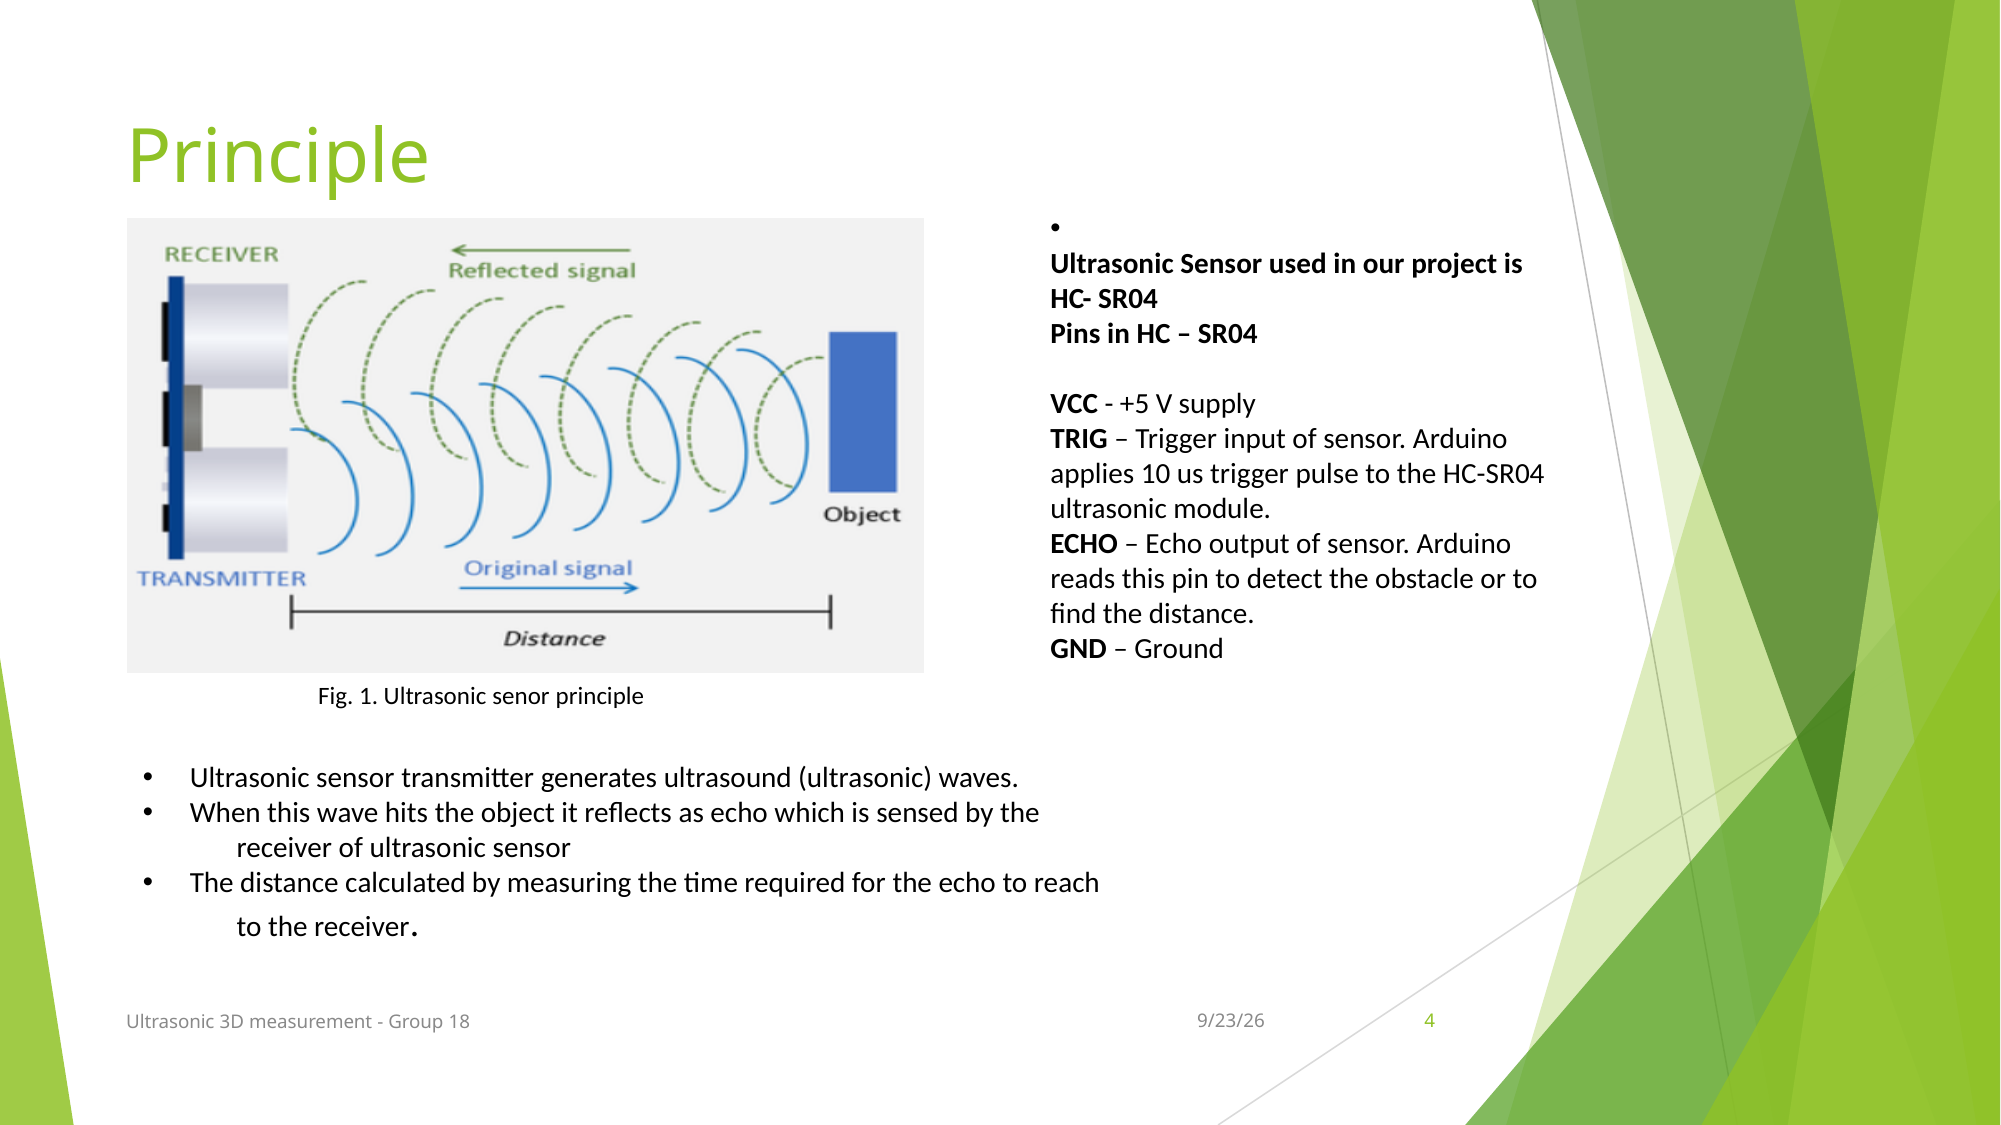

#
Principle
Ultrasonic Sensor used in our project is HC- SR04
Pins in HC – SR04
VCC - +5 V supply
TRIG – Trigger input of sensor. Arduino applies 10 us trigger pulse to the HC-SR04 ultrasonic module.
ECHO – Echo output of sensor. Arduino reads this pin to detect the obstacle or to find the distance.
GND – Ground
Fig. 1. Ultrasonic senor principle
Ultrasonic sensor transmitter generates ultrasound (ultrasonic) waves.
When this wave hits the object it reflects as echo which is sensed by the receiver of ultrasonic sensor
The distance calculated by measuring the time required for the echo to reach to the receiver.
Ultrasonic 3D measurement - Group 18